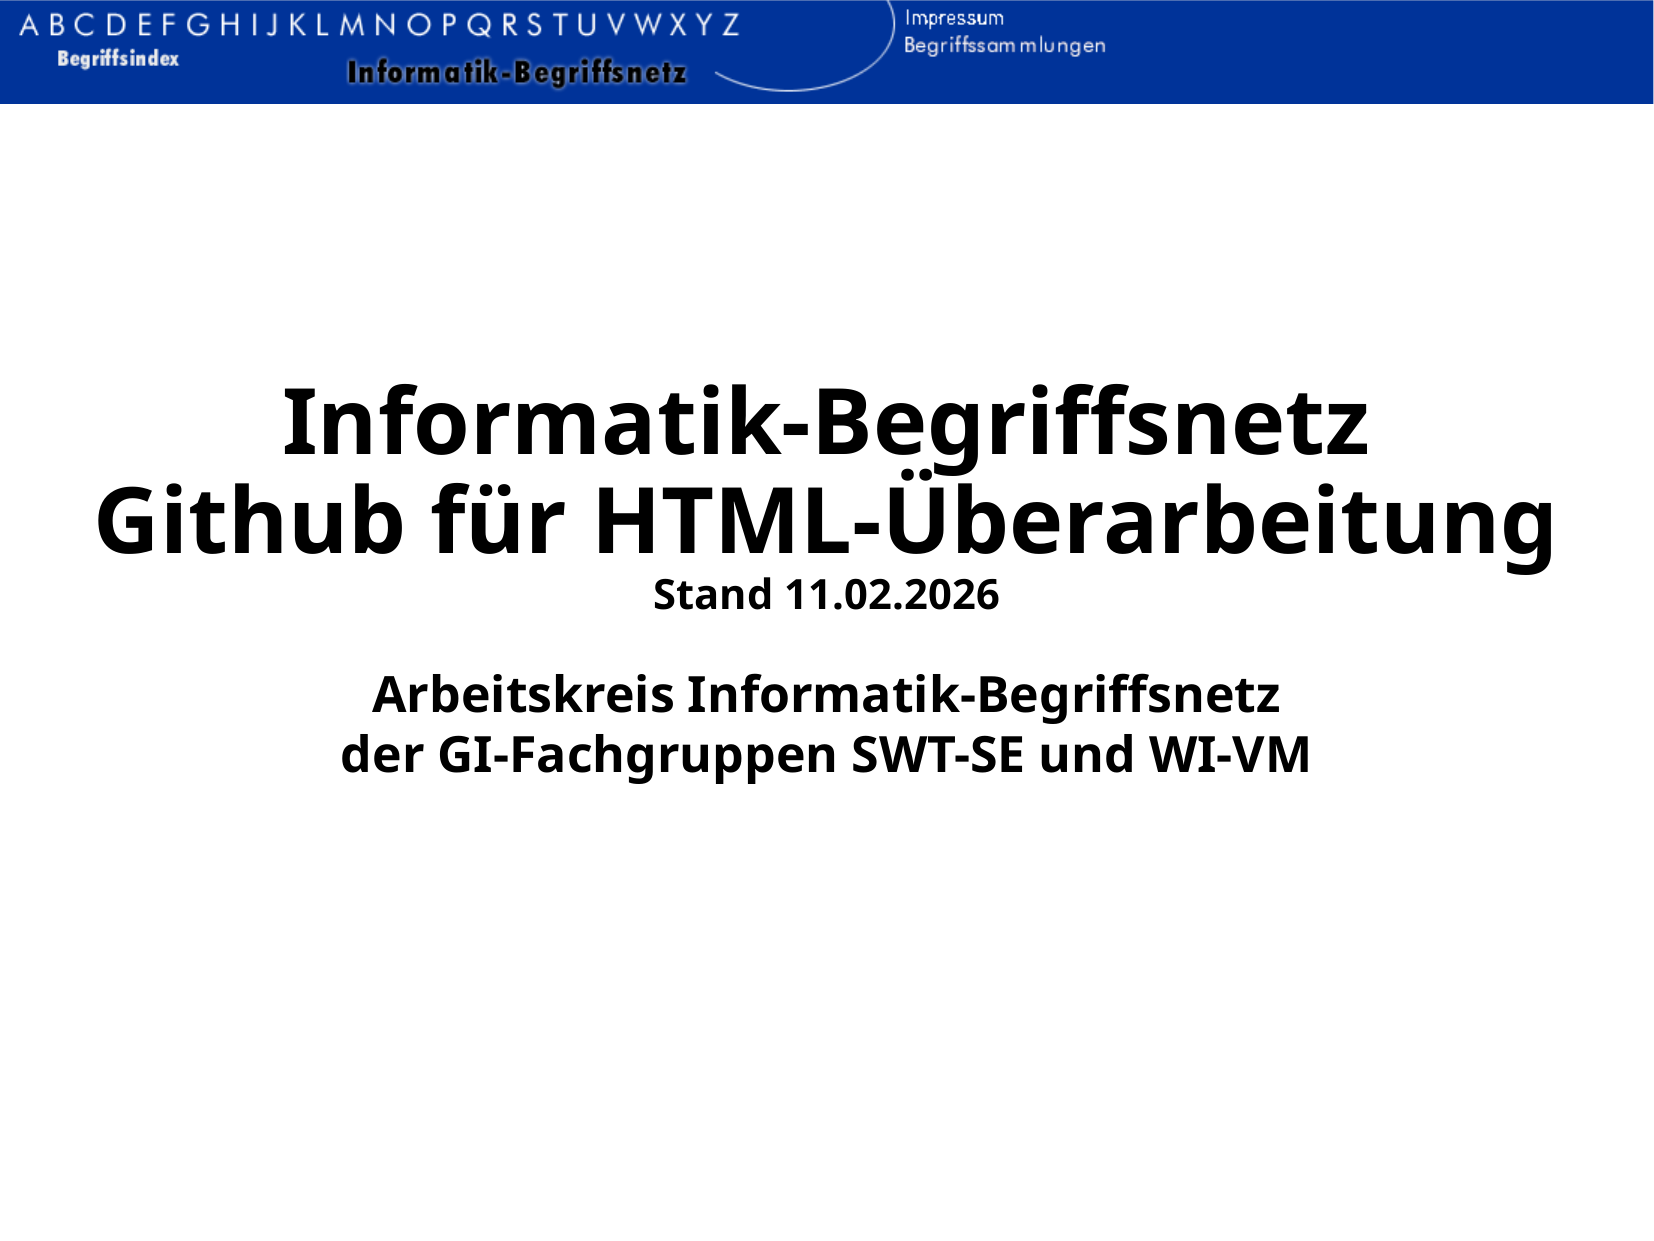

# Informatik-Begriffsnetz Github für HTML-Überarbeitung Stand 11.02.2026
Arbeitskreis Informatik-Begriffsnetz
der GI-Fachgruppen SWT-SE und WI-VM